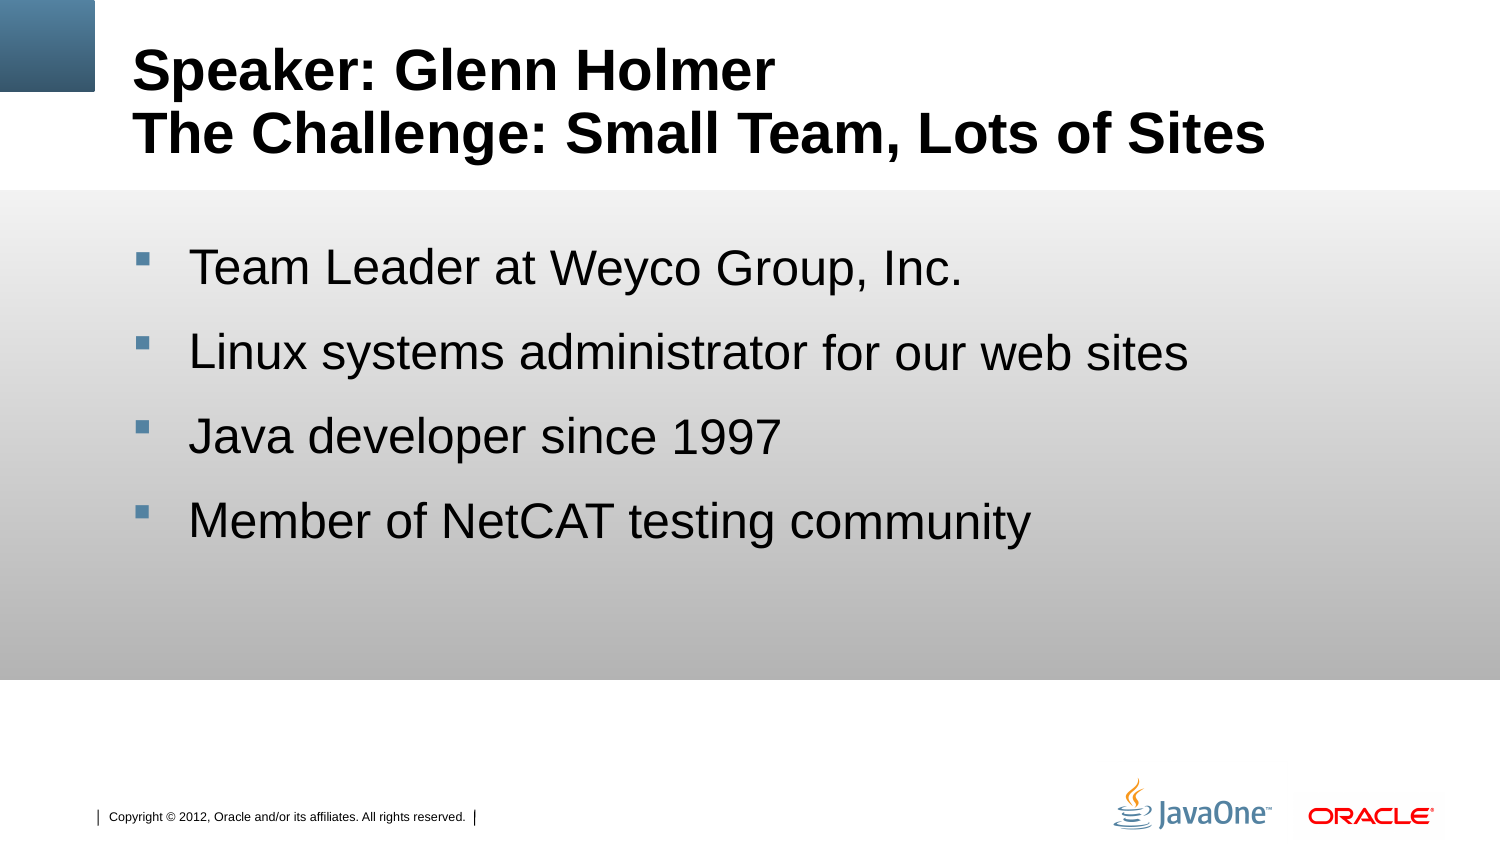

# Speaker: Glenn Holmer The Challenge: Small Team, Lots of Sites
Team Leader at Weyco Group, Inc.
Linux systems administrator for our web sites
Java developer since 1997
Member of NetCAT testing community